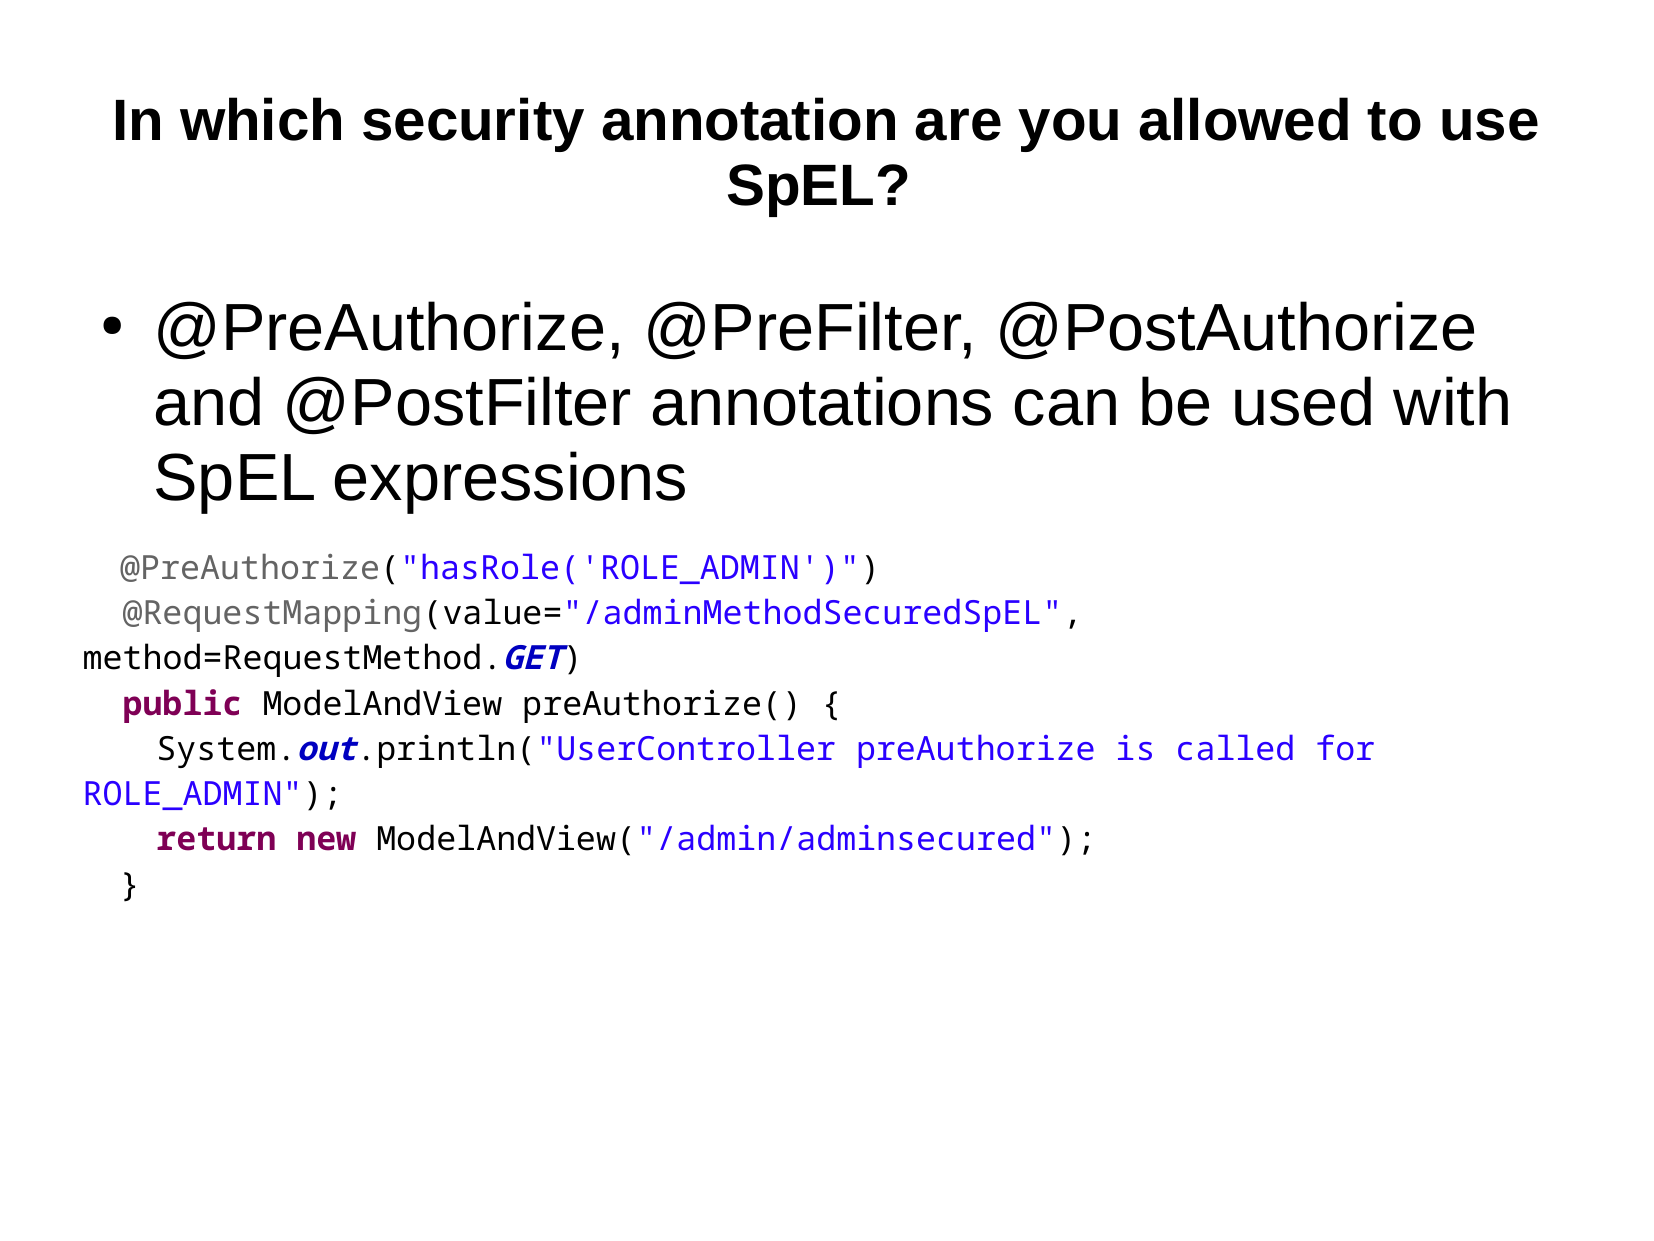

# In which security annotation are you allowed to use SpEL?
@PreAuthorize, @PreFilter, @PostAuthorize and @PostFilter annotations can be used with SpEL expressions
 @PreAuthorize("hasRole('ROLE_ADMIN')")
 @RequestMapping(value="/adminMethodSecuredSpEL", method=RequestMethod.GET)
 public ModelAndView preAuthorize() {
	System.out.println("UserController preAuthorize is called for ROLE_ADMIN");
	return new ModelAndView("/admin/adminsecured");
 }